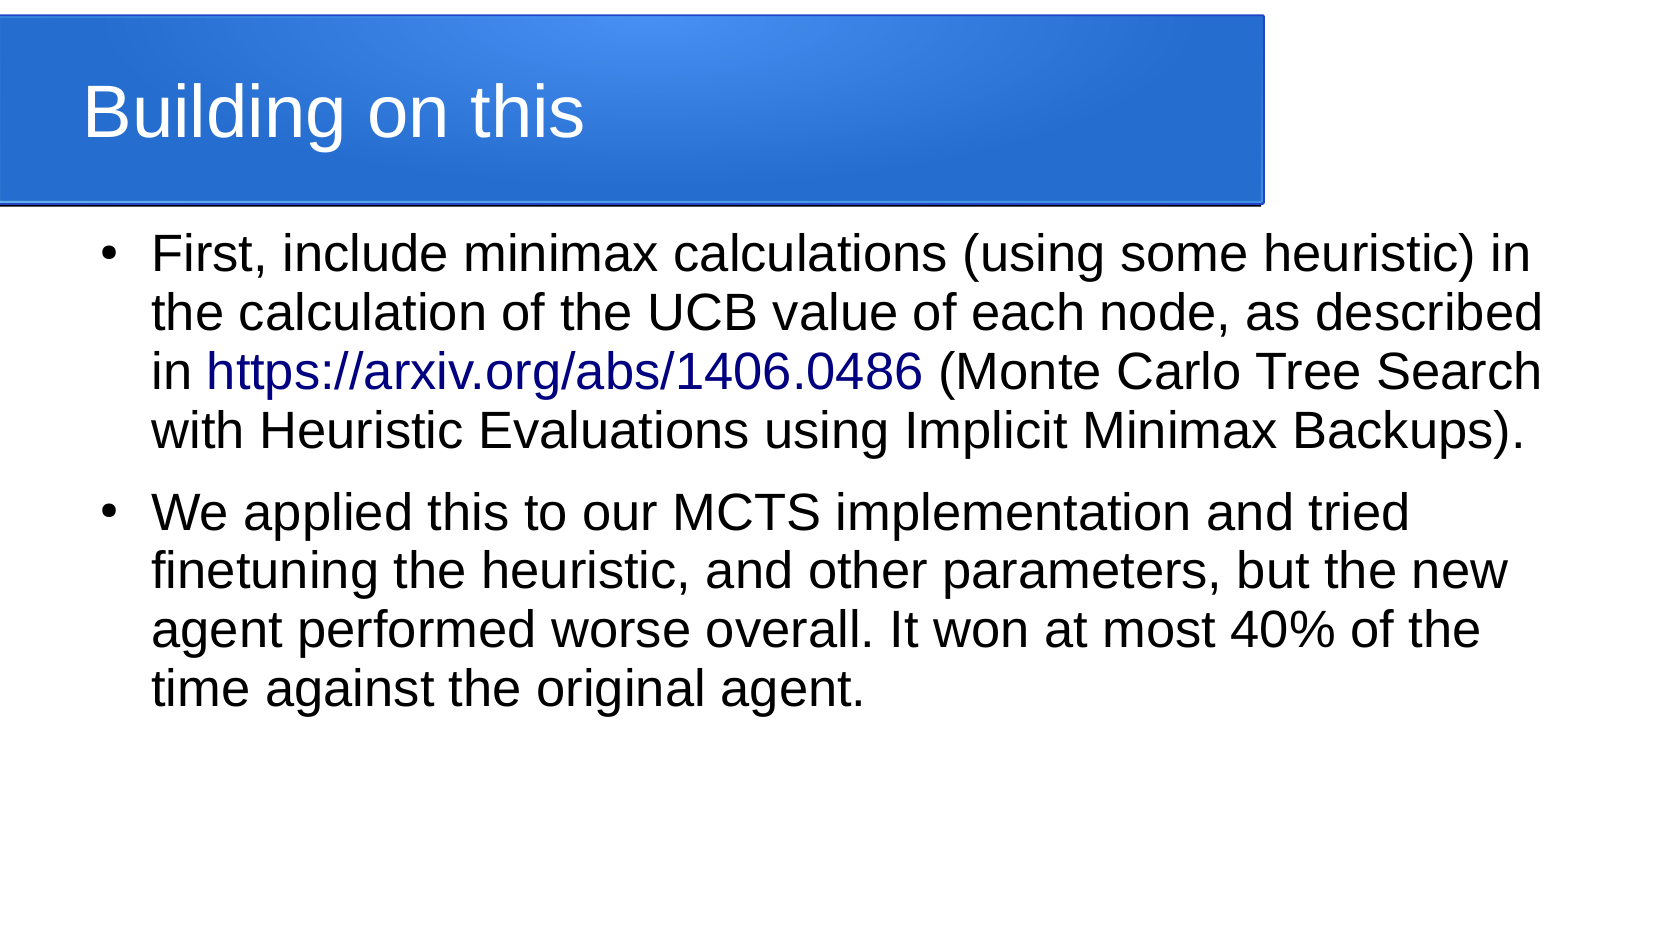

# Building on this
First, include minimax calculations (using some heuristic) in the calculation of the UCB value of each node, as described in https://arxiv.org/abs/1406.0486 (Monte Carlo Tree Search with Heuristic Evaluations using Implicit Minimax Backups).
We applied this to our MCTS implementation and tried finetuning the heuristic, and other parameters, but the new agent performed worse overall. It won at most 40% of the time against the original agent.